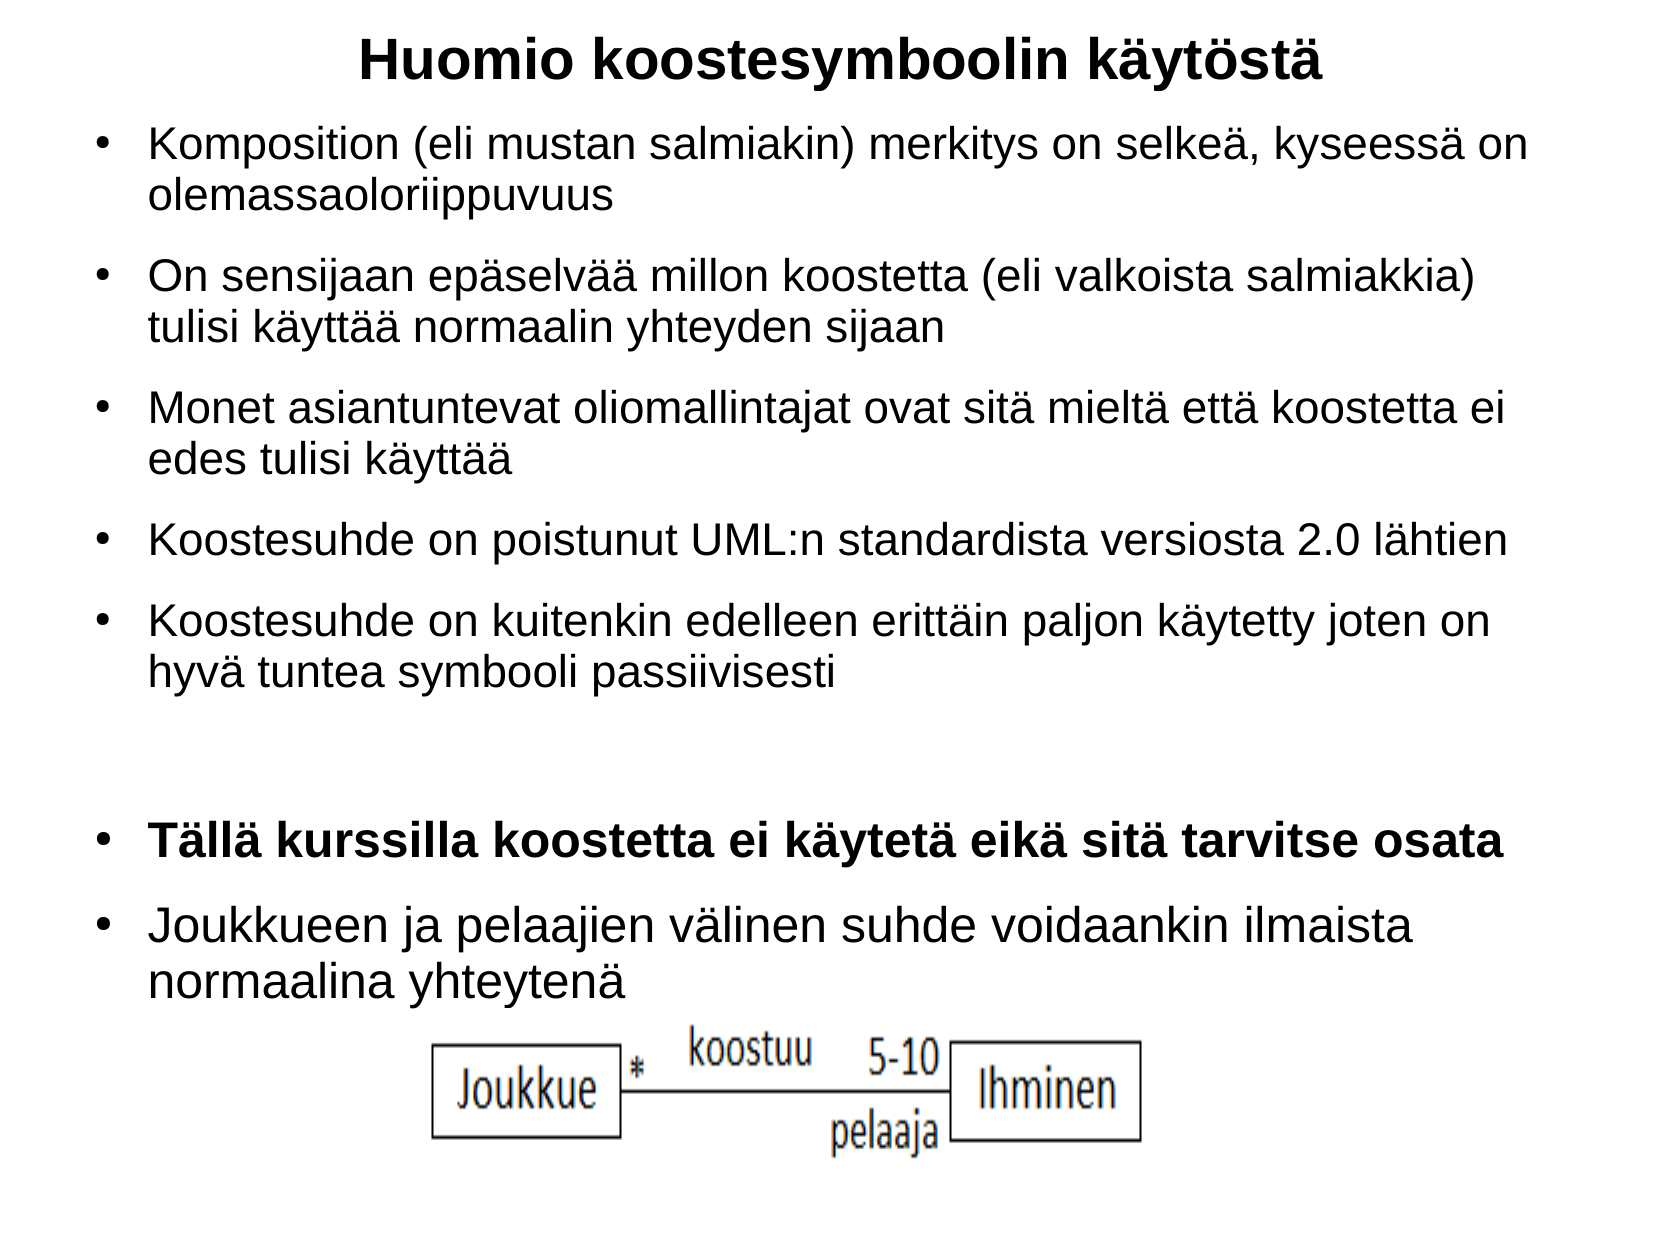

# Huomio koostesymboolin käytöstä
Komposition (eli mustan salmiakin) merkitys on selkeä, kyseessä on olemassaoloriippuvuus
On sensijaan epäselvää millon koostetta (eli valkoista salmiakkia) tulisi käyttää normaalin yhteyden sijaan
Monet asiantuntevat oliomallintajat ovat sitä mieltä että koostetta ei edes tulisi käyttää
Koostesuhde on poistunut UML:n standardista versiosta 2.0 lähtien
Koostesuhde on kuitenkin edelleen erittäin paljon käytetty joten on hyvä tuntea symbooli passiivisesti
Tällä kurssilla koostetta ei käytetä eikä sitä tarvitse osata
Joukkueen ja pelaajien välinen suhde voidaankin ilmaista normaalina yhteytenä